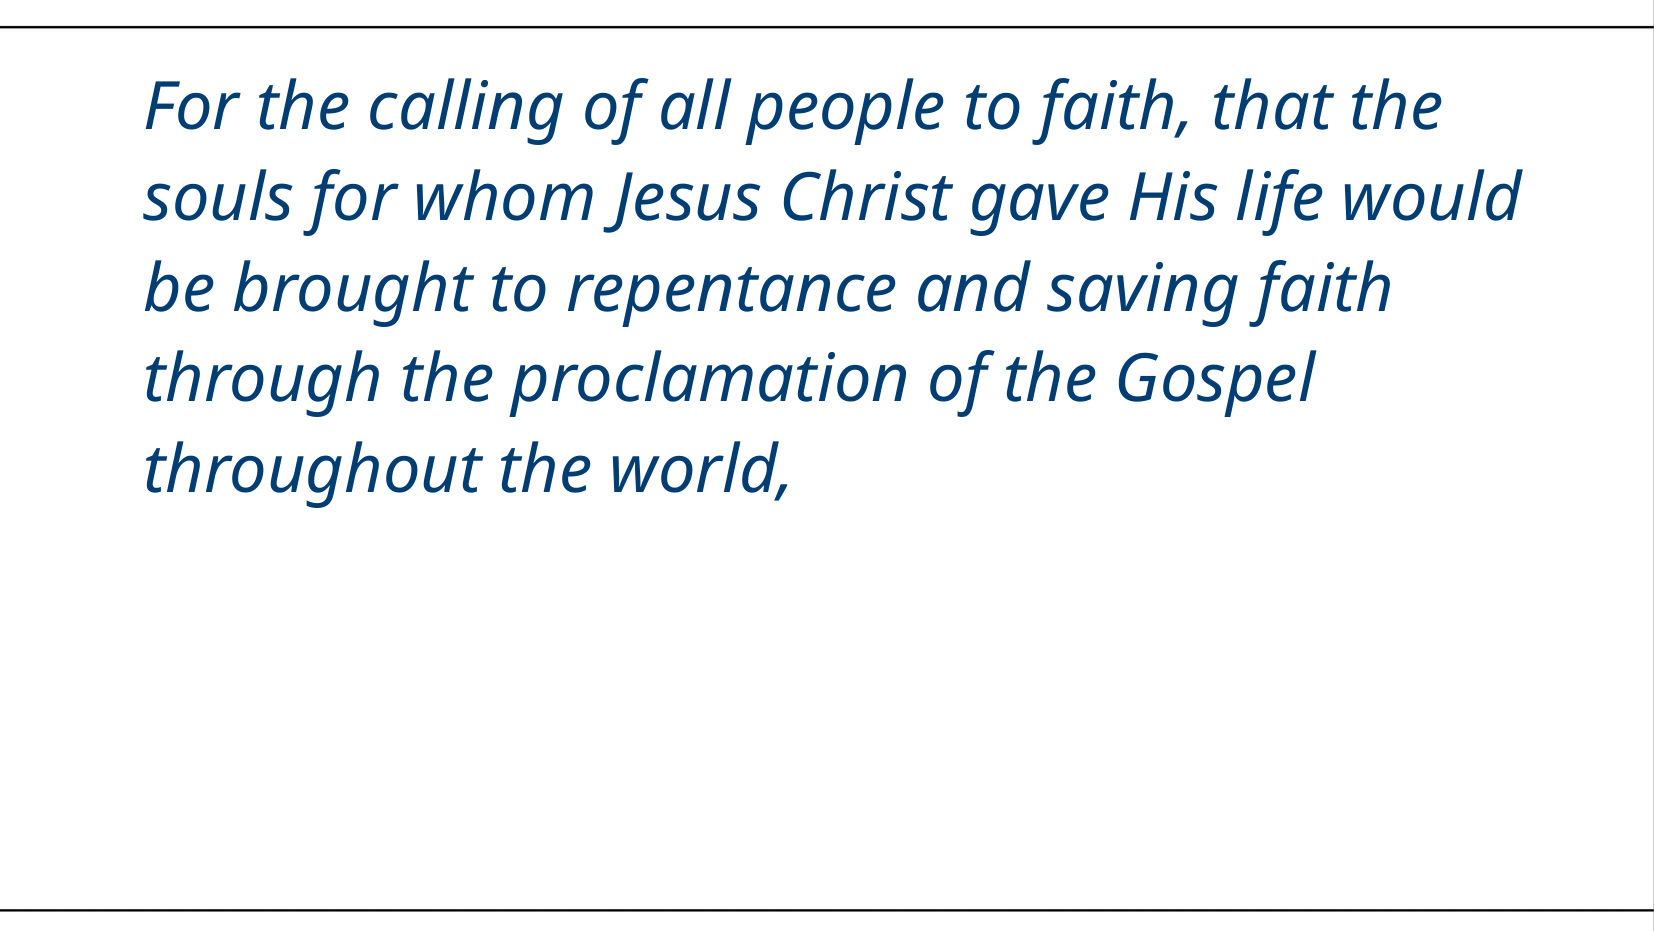

For the calling of all people to faith, that the
 souls for whom Jesus Christ gave His life would
 be brought to repentance and saving faith
 through the proclamation of the Gospel
 throughout the world,